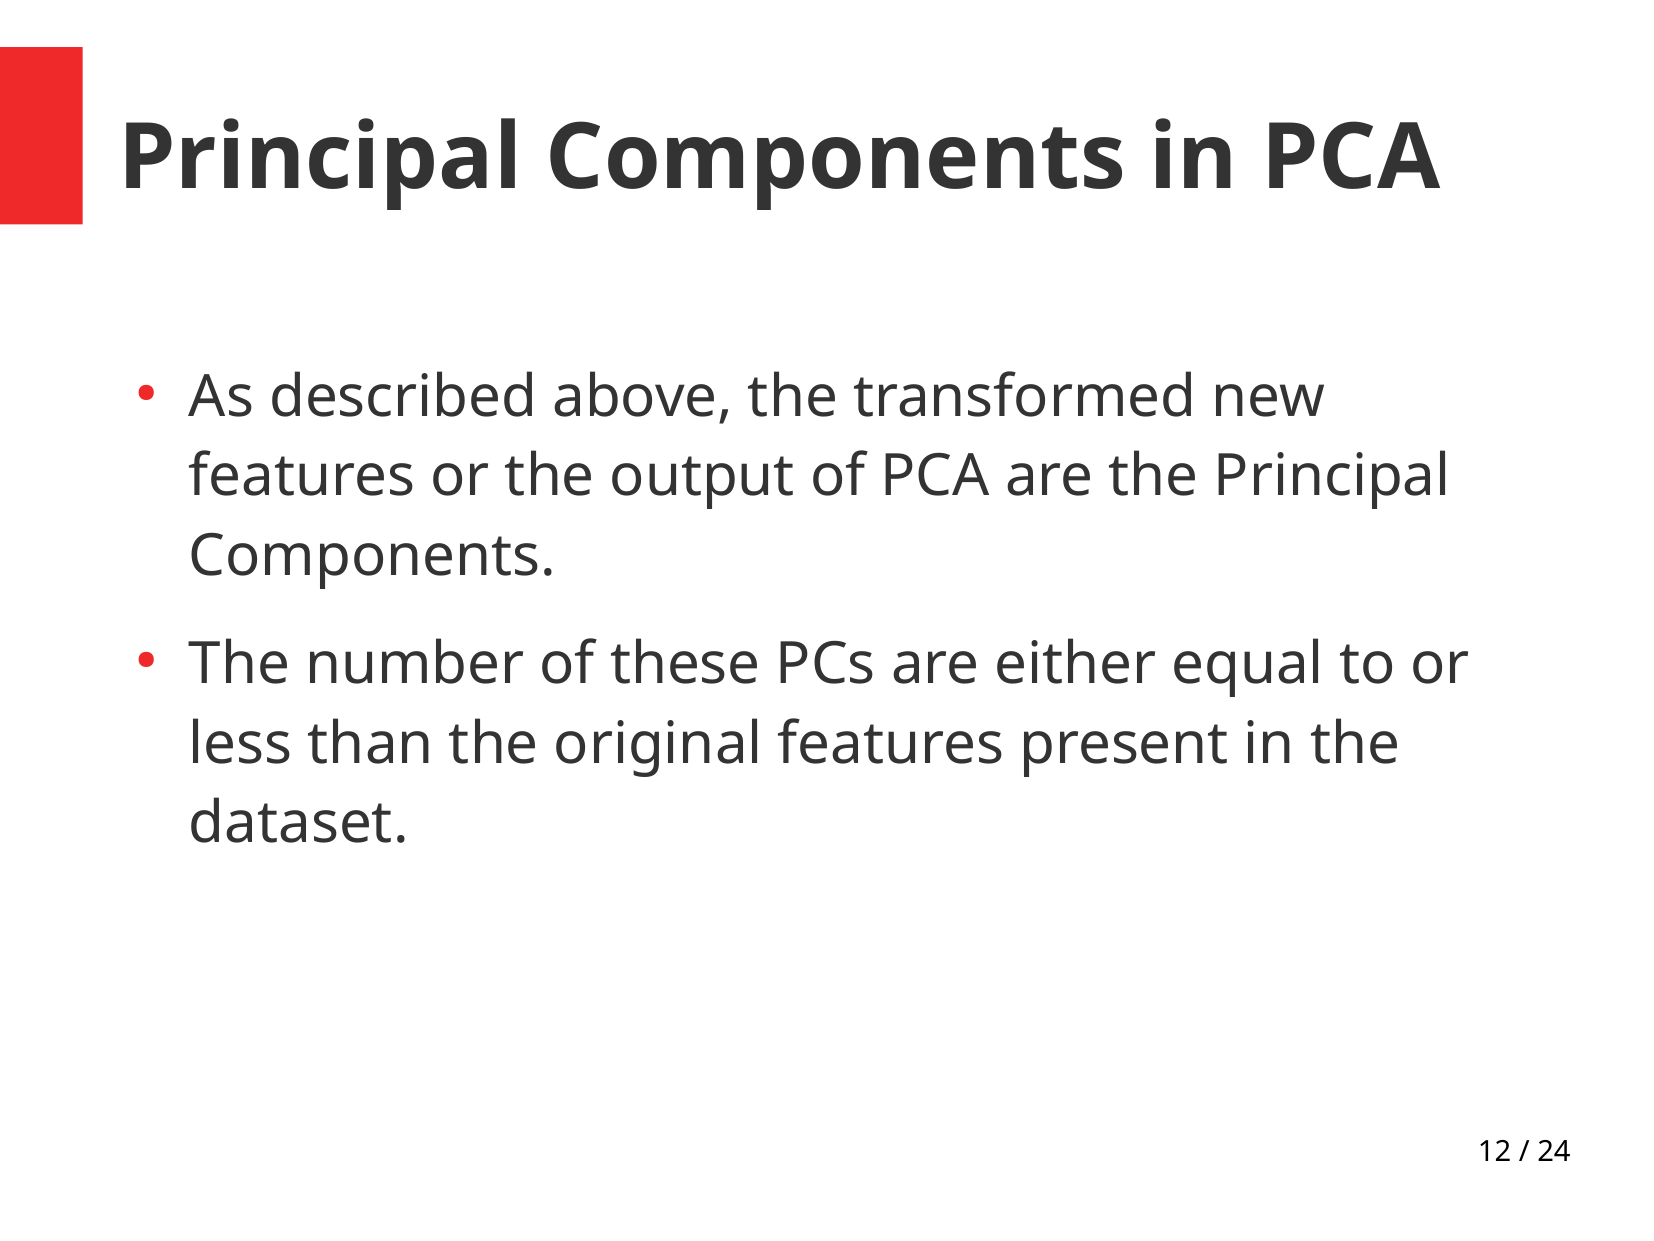

# Principal Components in PCA
As described above, the transformed new features or the output of PCA are the Principal Components.
The number of these PCs are either equal to or less than the original features present in the dataset.
12